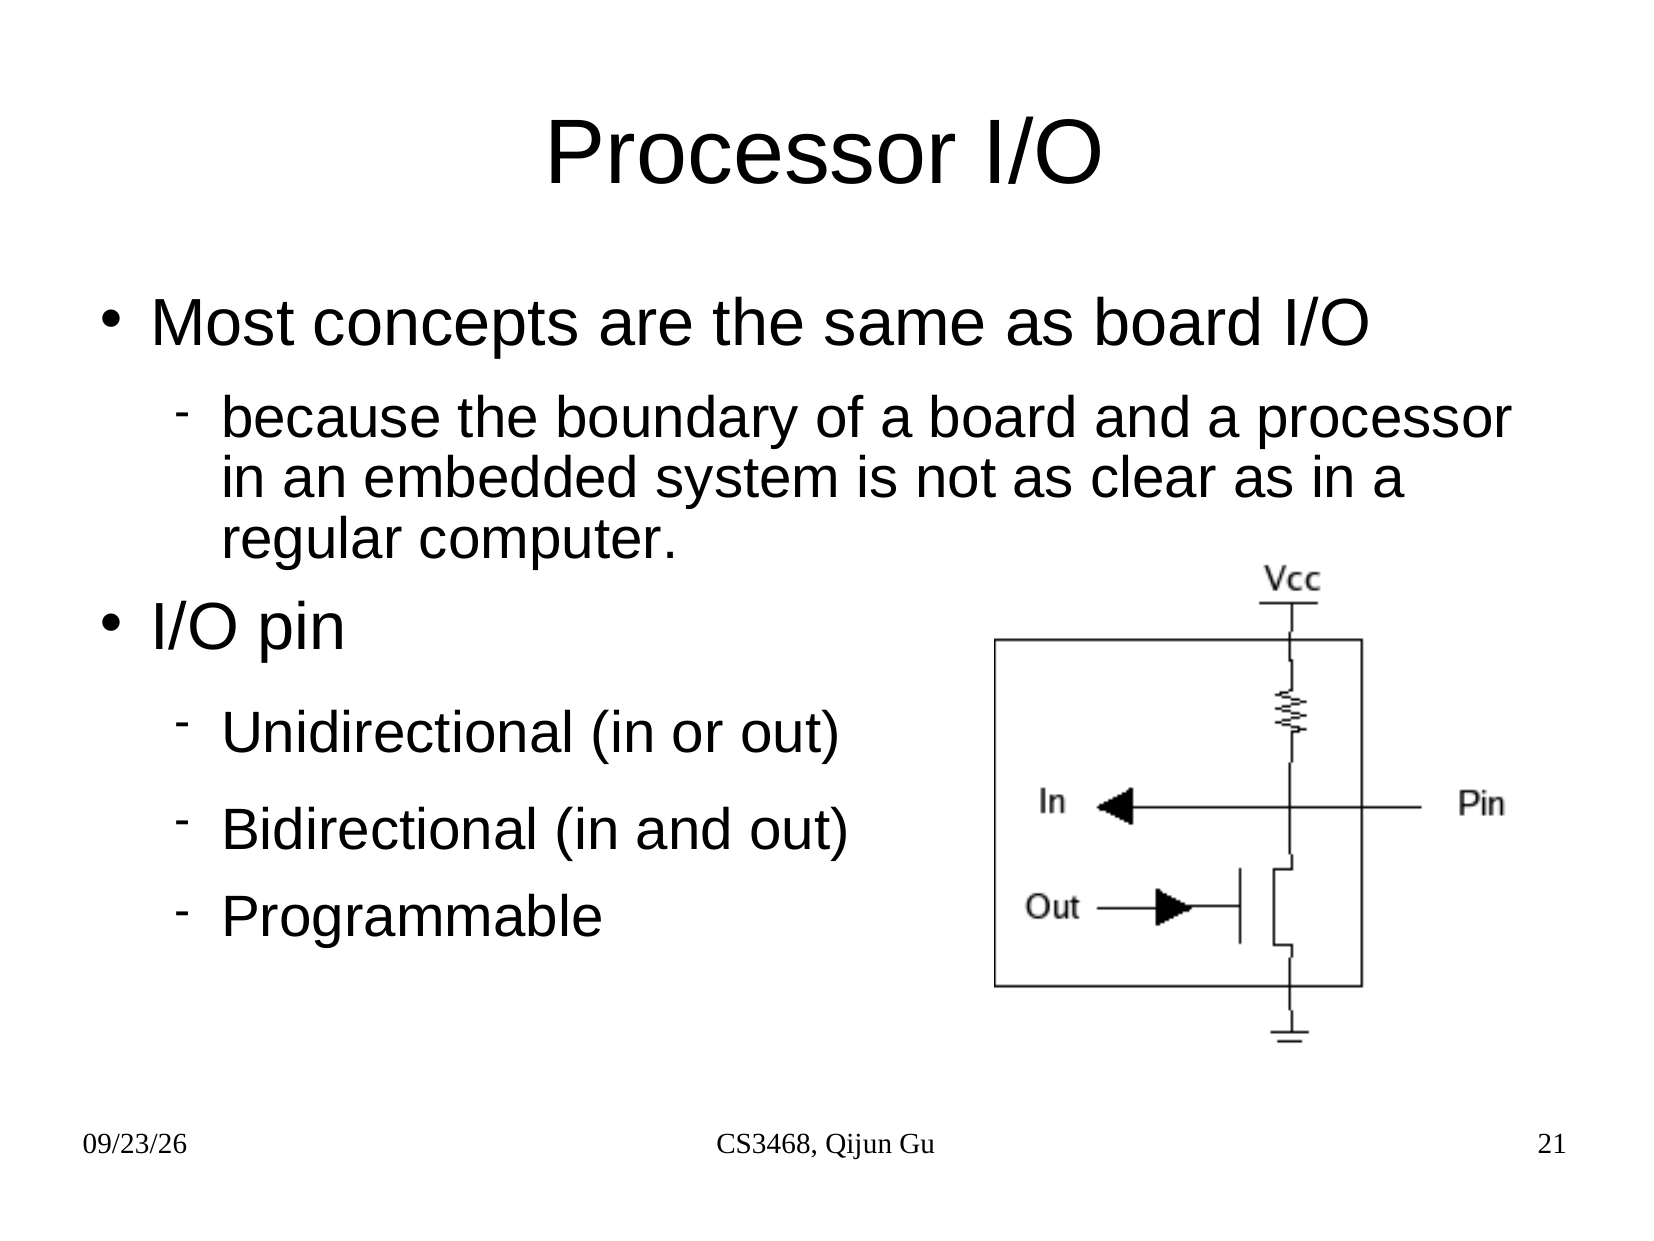

# Processor I/O
Most concepts are the same as board I/O
because the boundary of a board and a processor in an embedded system is not as clear as in a regular computer.
I/O pin
Unidirectional (in or out)‏
Bidirectional (in and out)‏
Programmable
CS3468, Qijun Gu
21